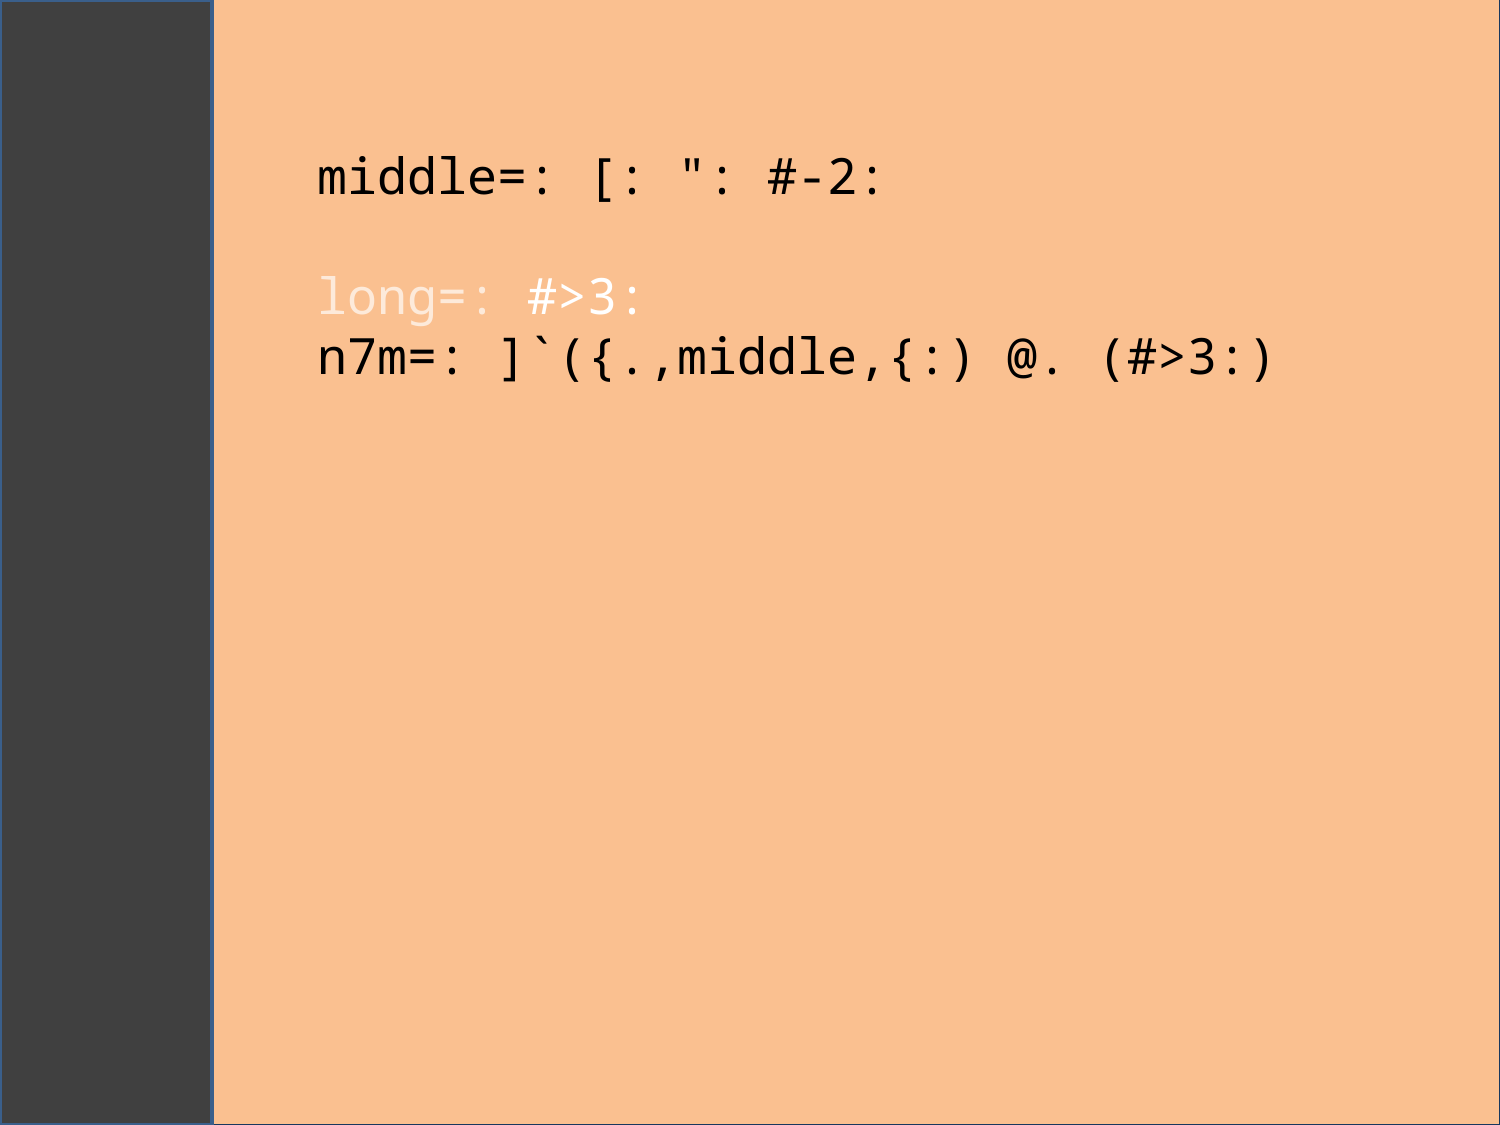

middle=: [: ": #-2:
 long=: #>3:
 n7m=: ]`({.,middle,{:) @. (#>3:)